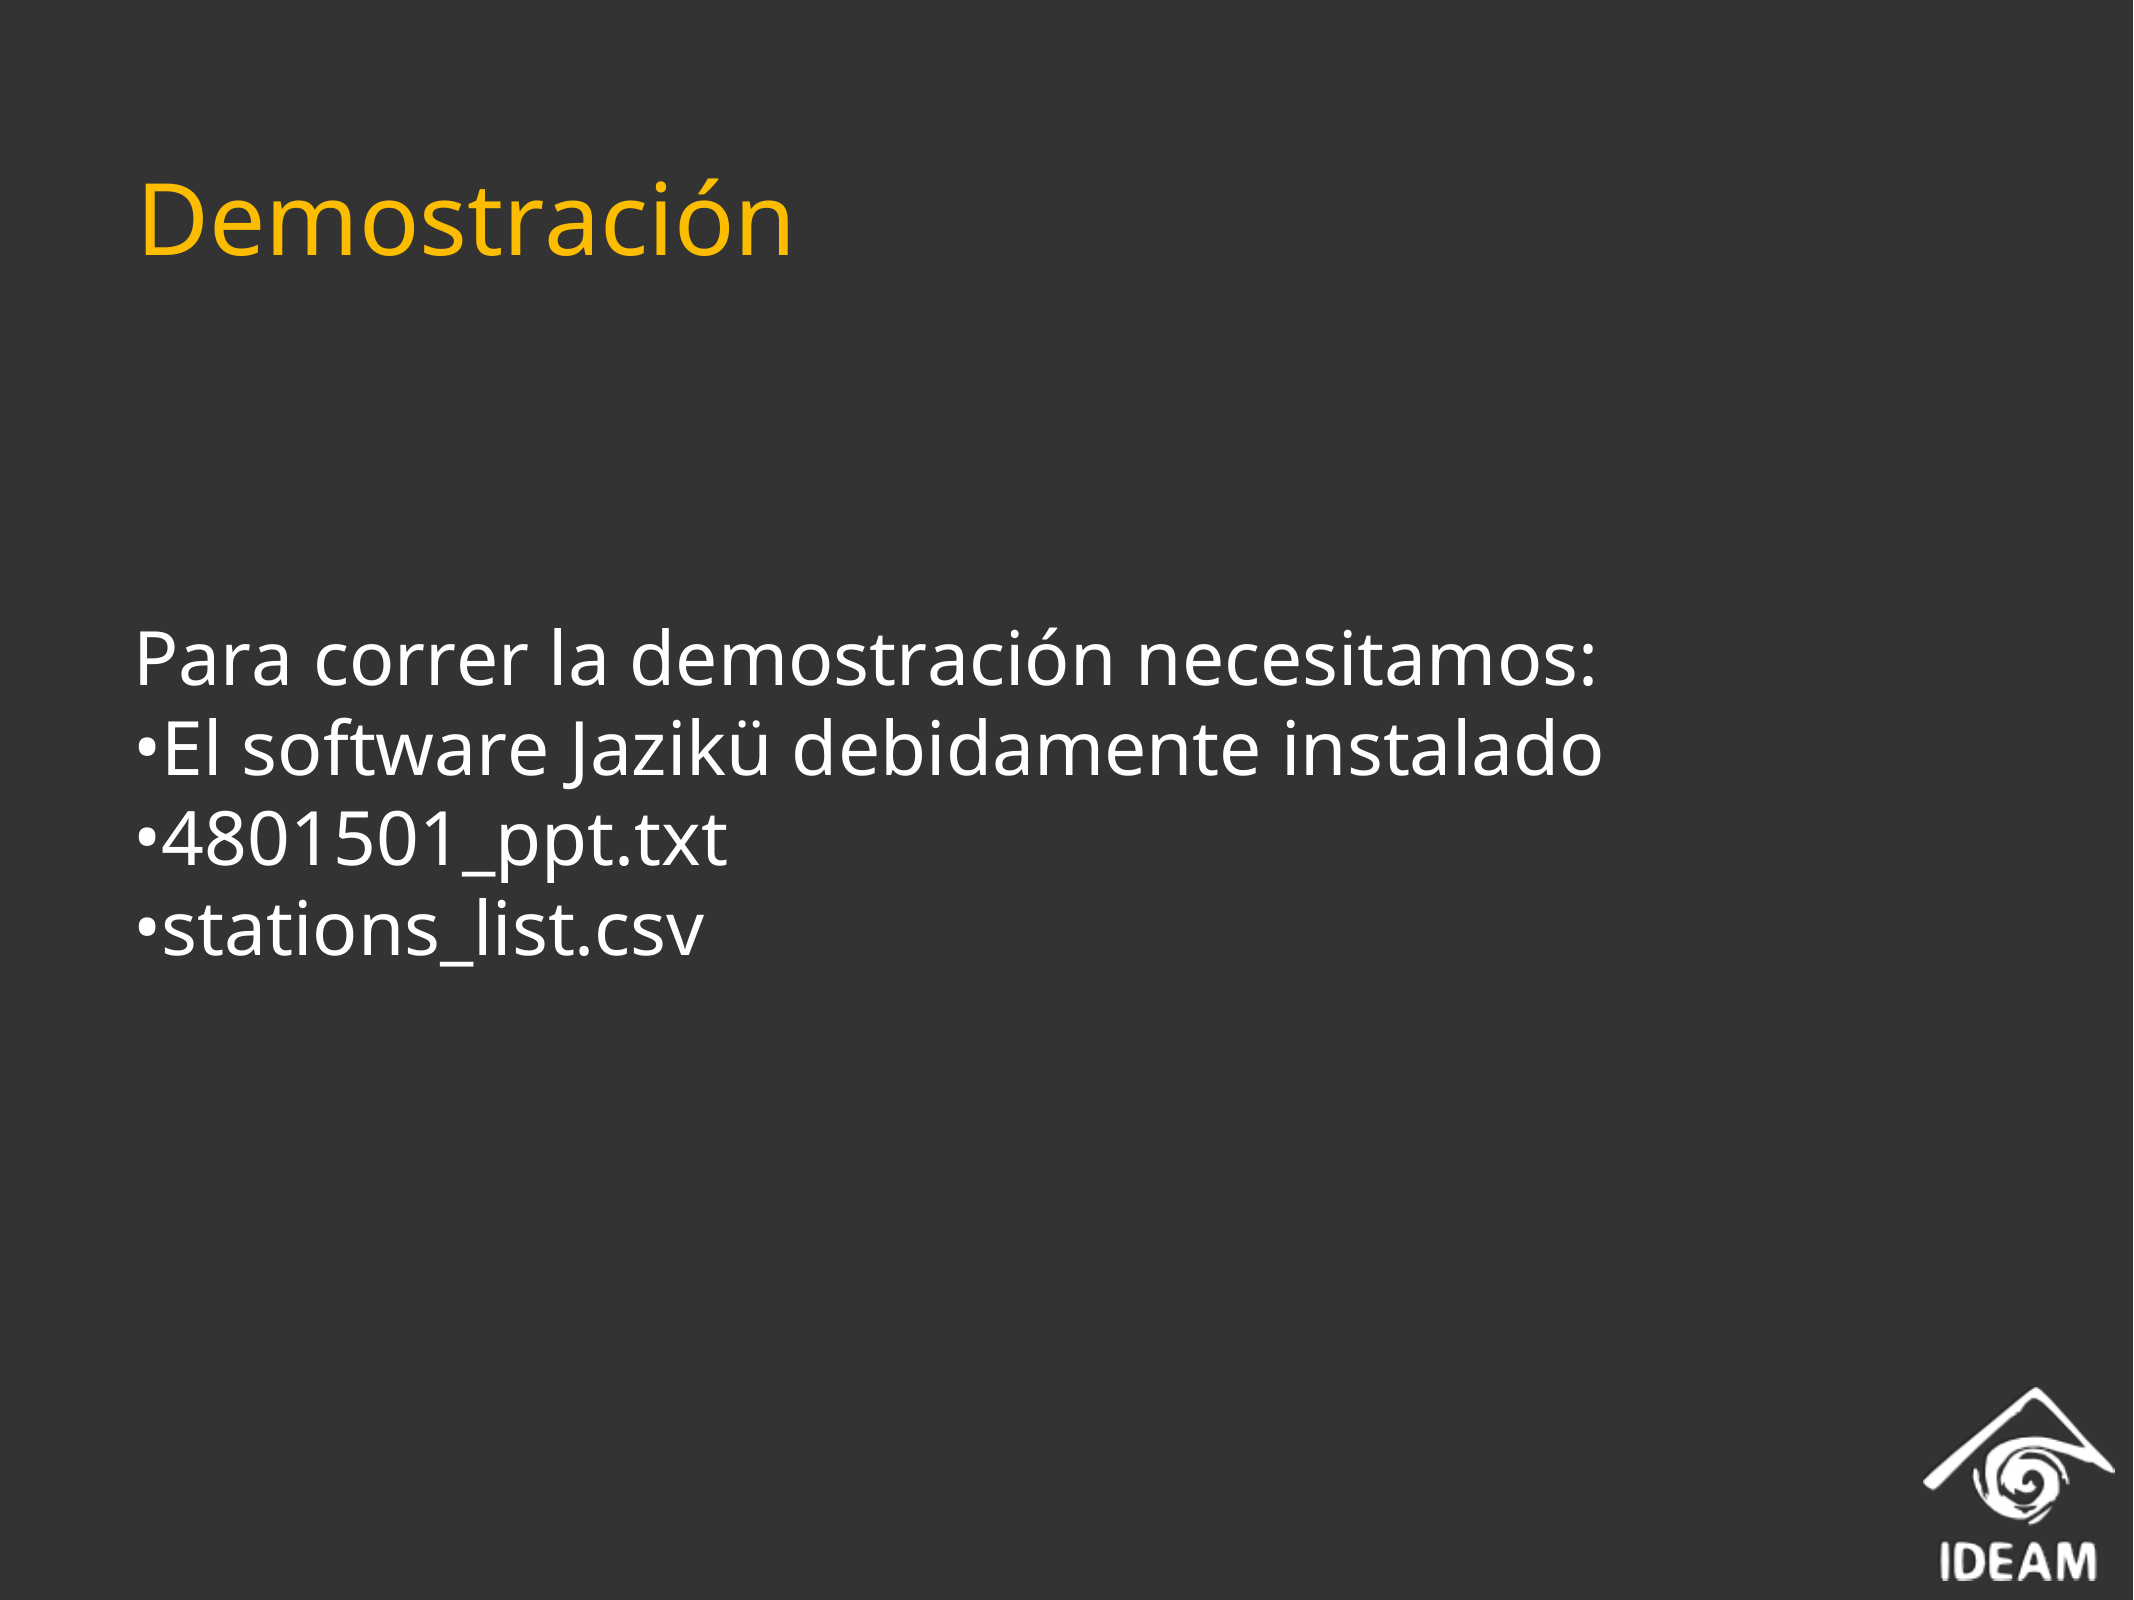

Demostración
Para correr la demostración necesitamos:
El software Jazikü debidamente instalado
4801501_ppt.txt
stations_list.csv